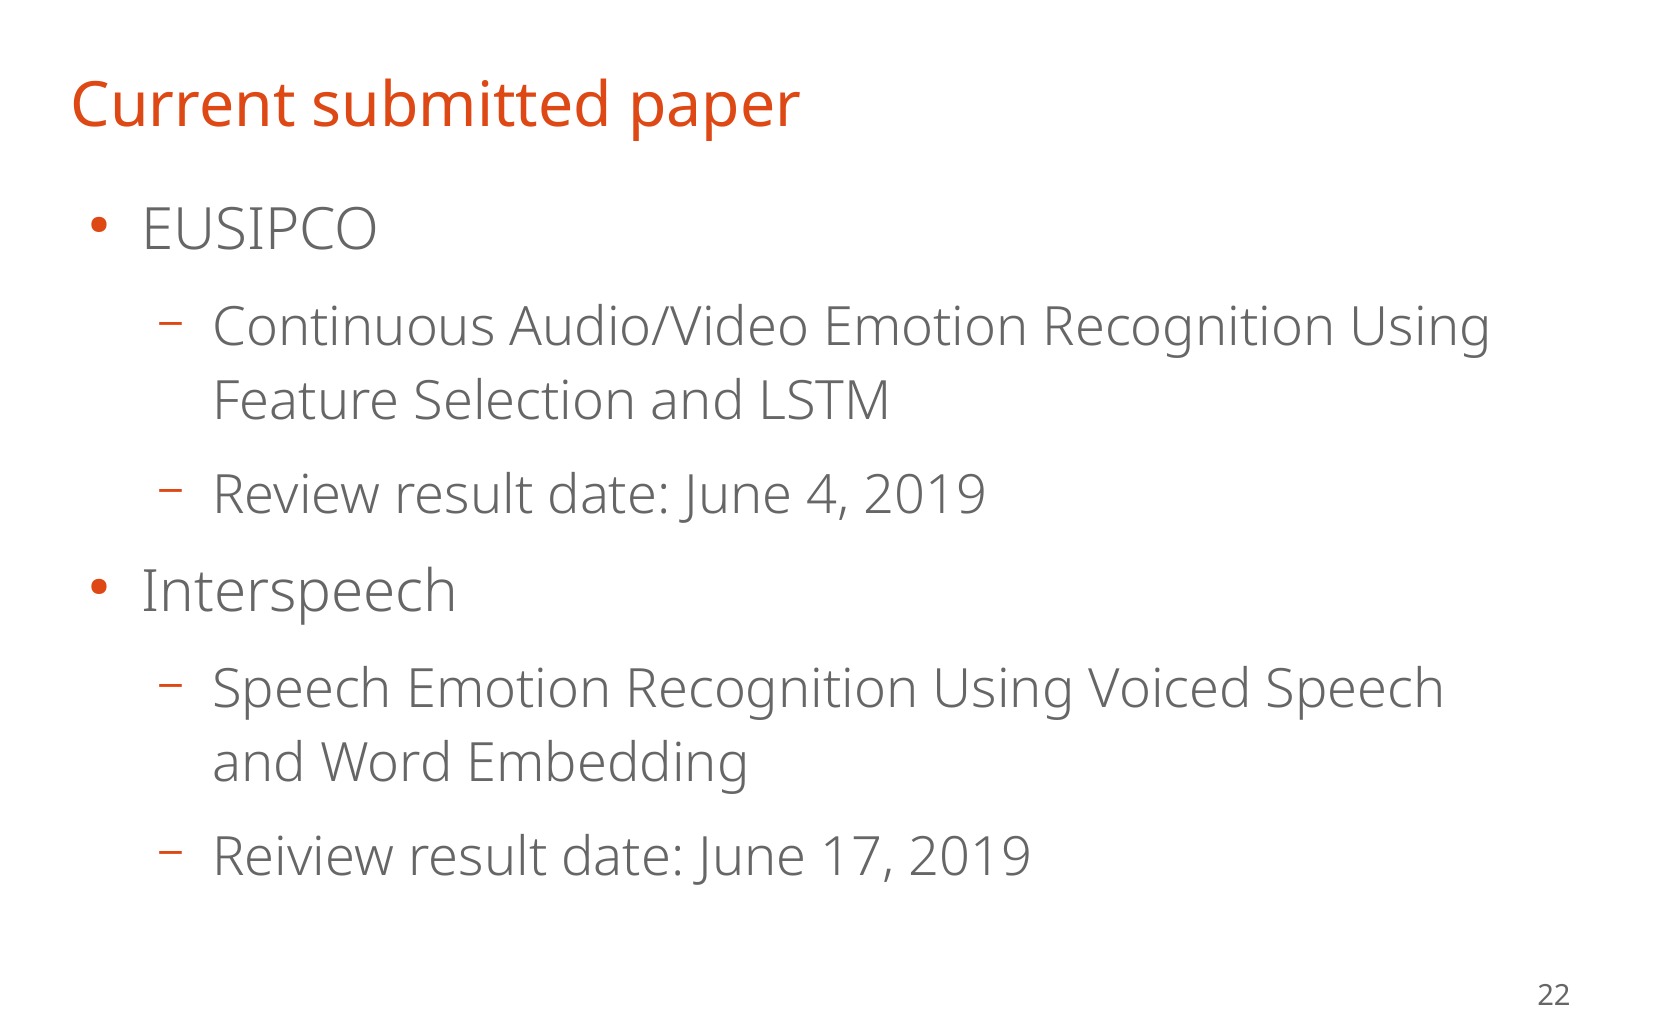

# Current submitted paper
EUSIPCO
Continuous Audio/Video Emotion Recognition Using Feature Selection and LSTM
Review result date: June 4, 2019
Interspeech
Speech Emotion Recognition Using Voiced Speech and Word Embedding
Reiview result date: June 17, 2019
22